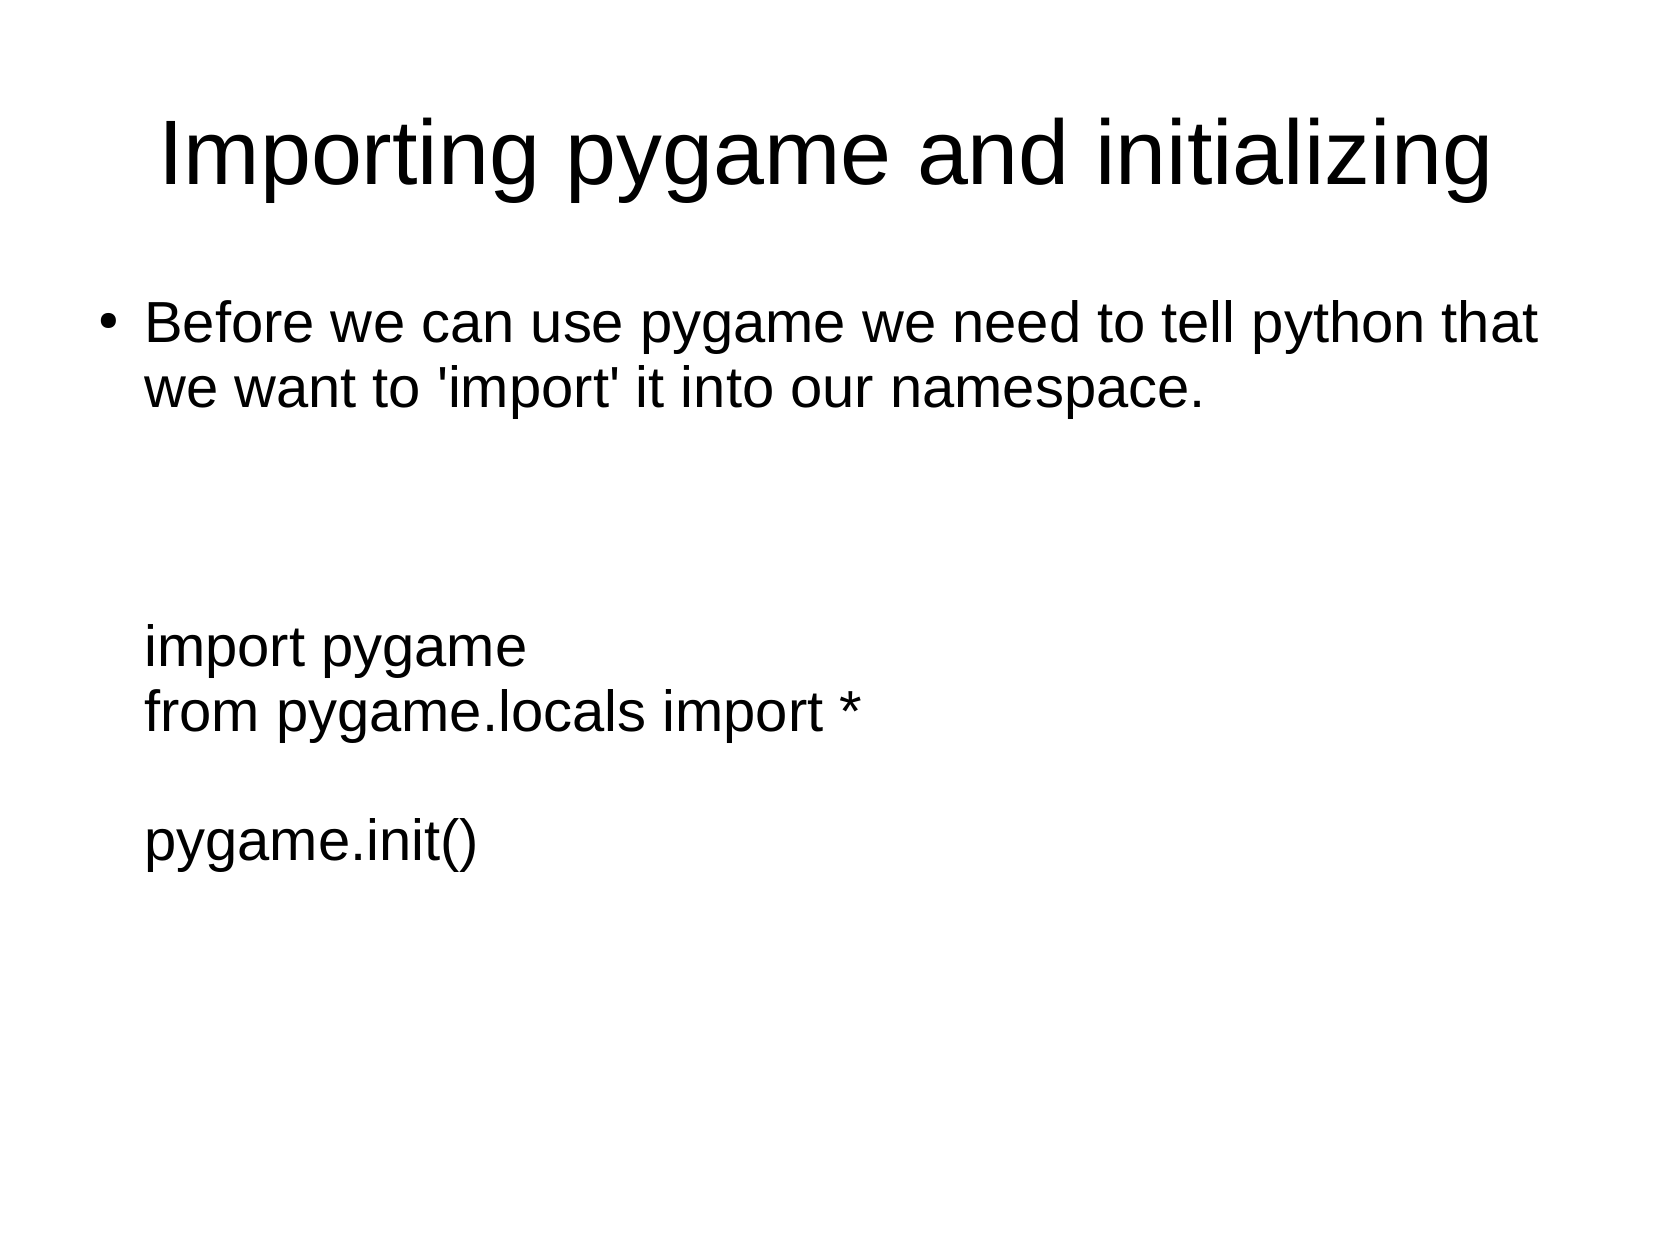

# Importing pygame and initializing
Before we can use pygame we need to tell python that we want to 'import' it into our namespace.
import pygame
from pygame.locals import *
pygame.init()